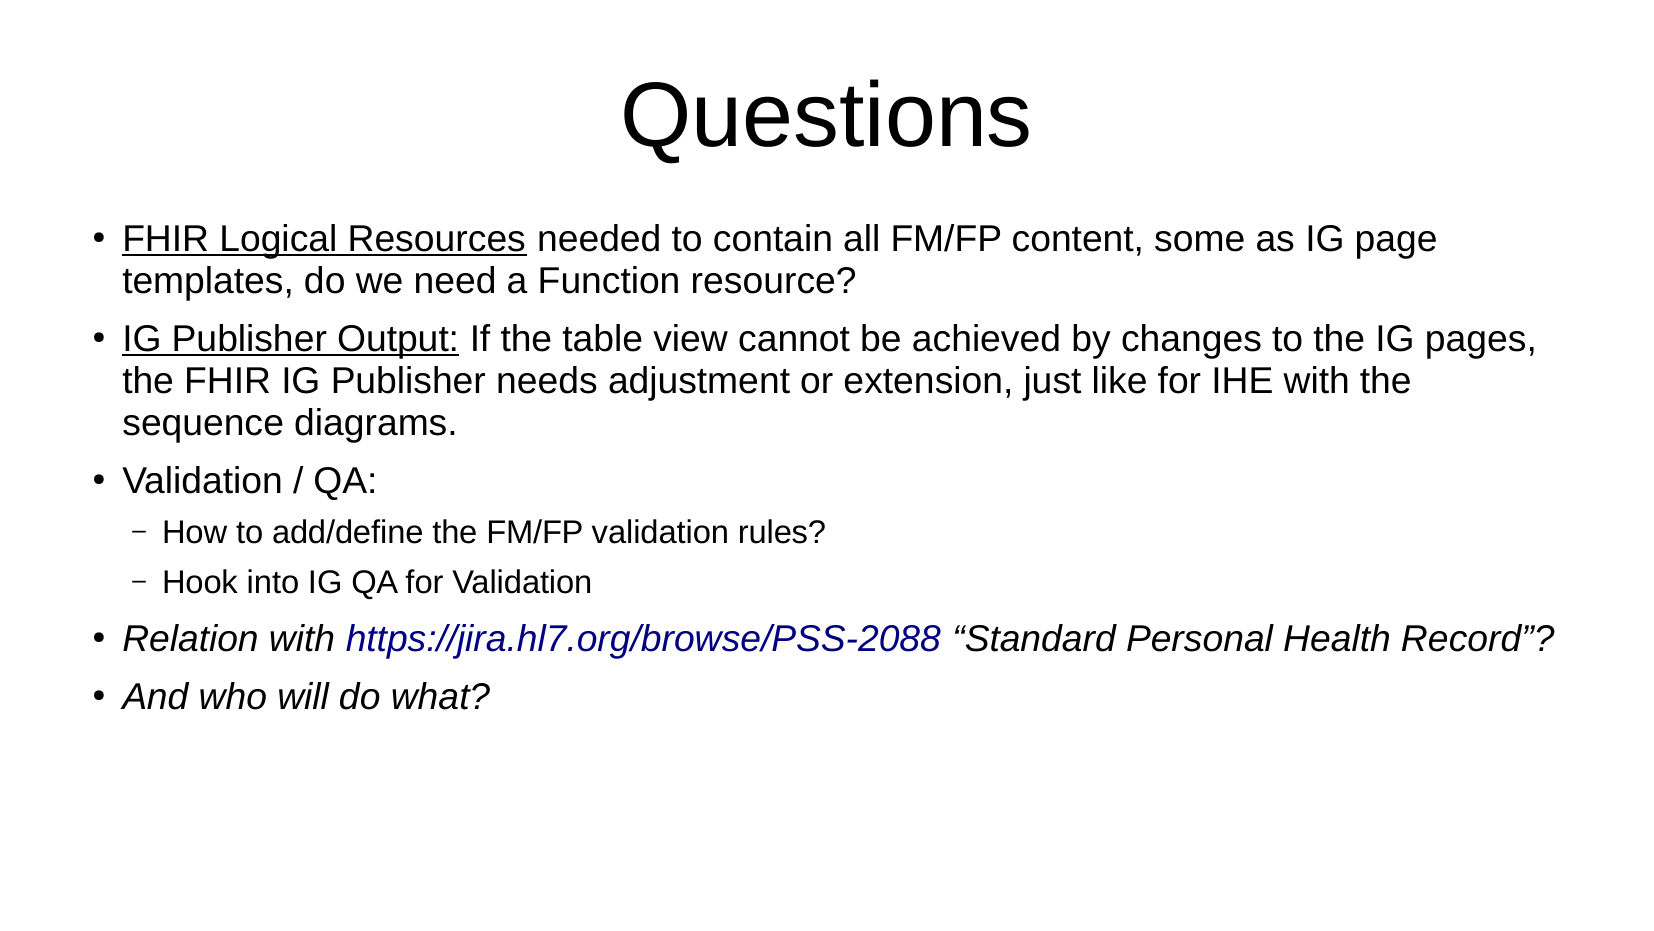

# Questions
FHIR Logical Resources needed to contain all FM/FP content, some as IG page templates, do we need a Function resource?
IG Publisher Output: If the table view cannot be achieved by changes to the IG pages, the FHIR IG Publisher needs adjustment or extension, just like for IHE with the sequence diagrams.
Validation / QA:
How to add/define the FM/FP validation rules?
Hook into IG QA for Validation
Relation with https://jira.hl7.org/browse/PSS-2088 “Standard Personal Health Record”?
And who will do what?